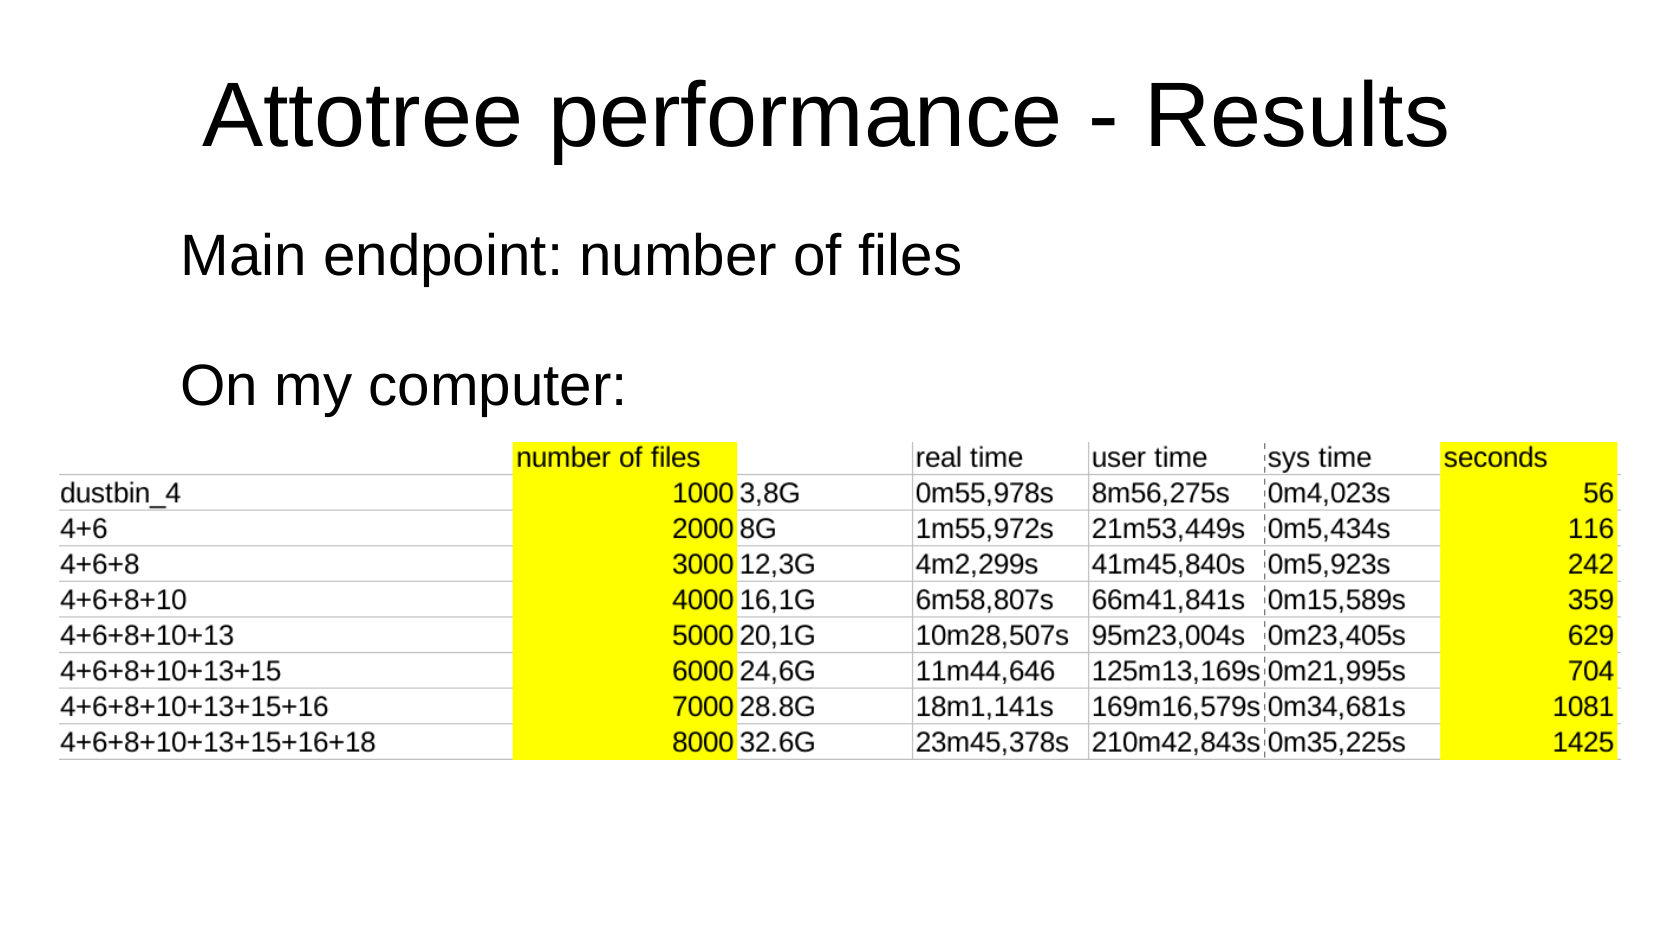

# Attotree performance - Results
Main endpoint: number of files
On my computer: